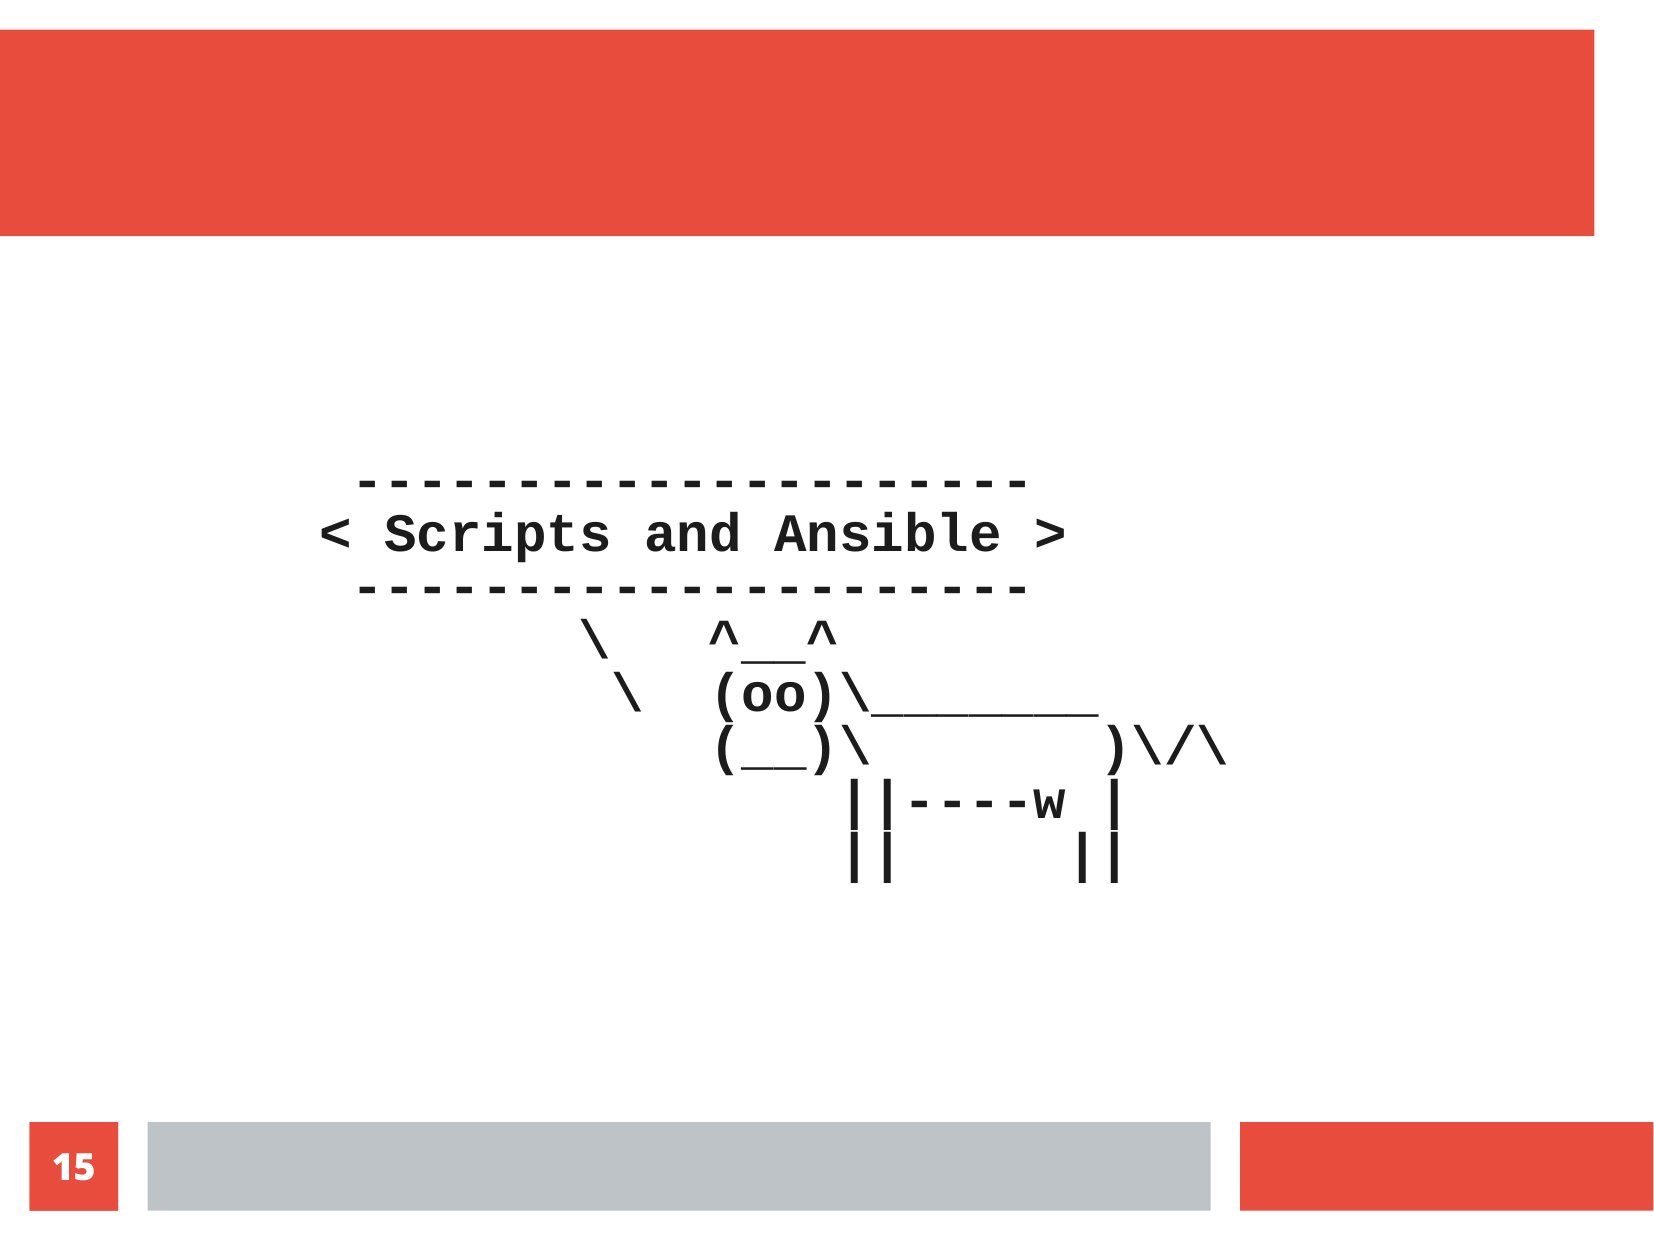

#
 ---------------------
 < Scripts and Ansible >
 ---------------------
 \ ^__^
 \ (oo)\_______
 (__)\ )\/\
 ||----w |
 || ||
15